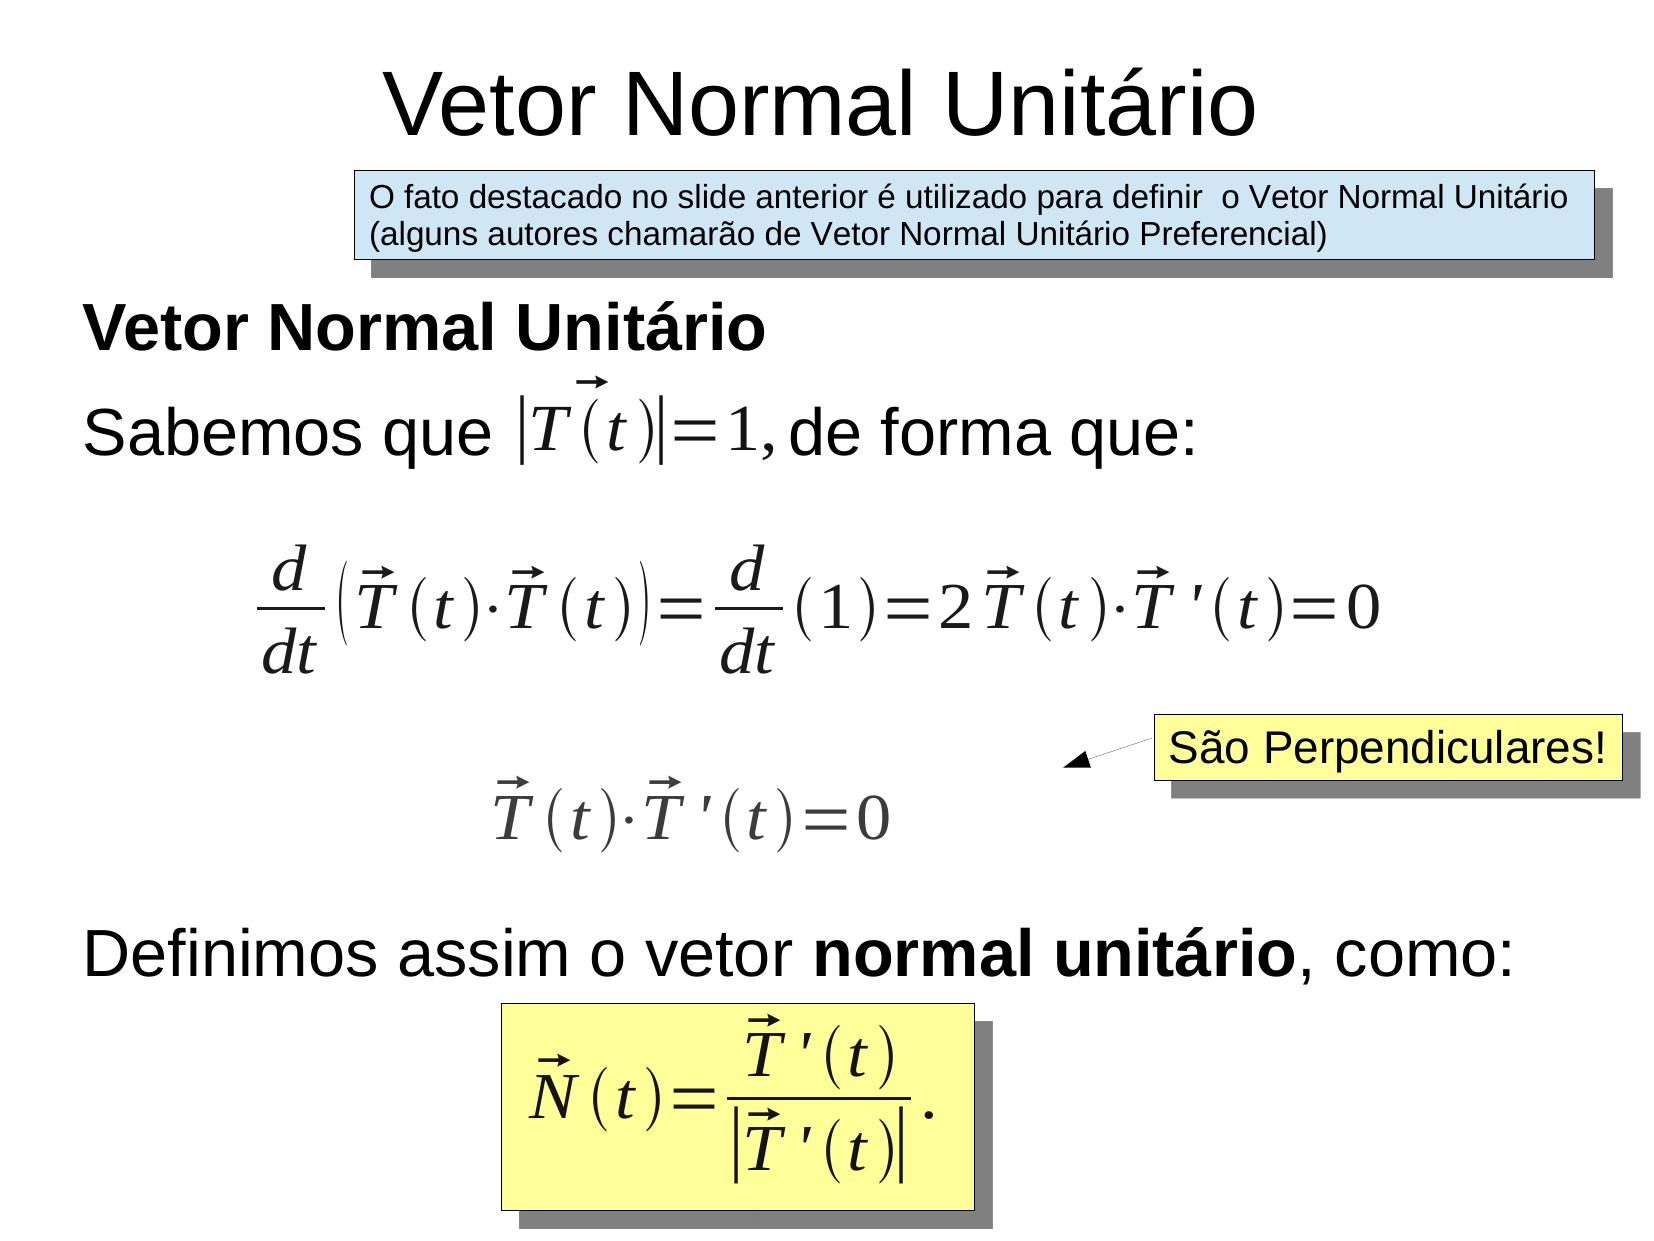

Vetor Normal Unitário
O fato destacado no slide anterior é utilizado para definir o Vetor Normal Unitário
(alguns autores chamarão de Vetor Normal Unitário Preferencial)
# Vetor Normal Unitário
Sabemos que de forma que:
Definimos assim o vetor normal unitário, como:
São Perpendiculares!